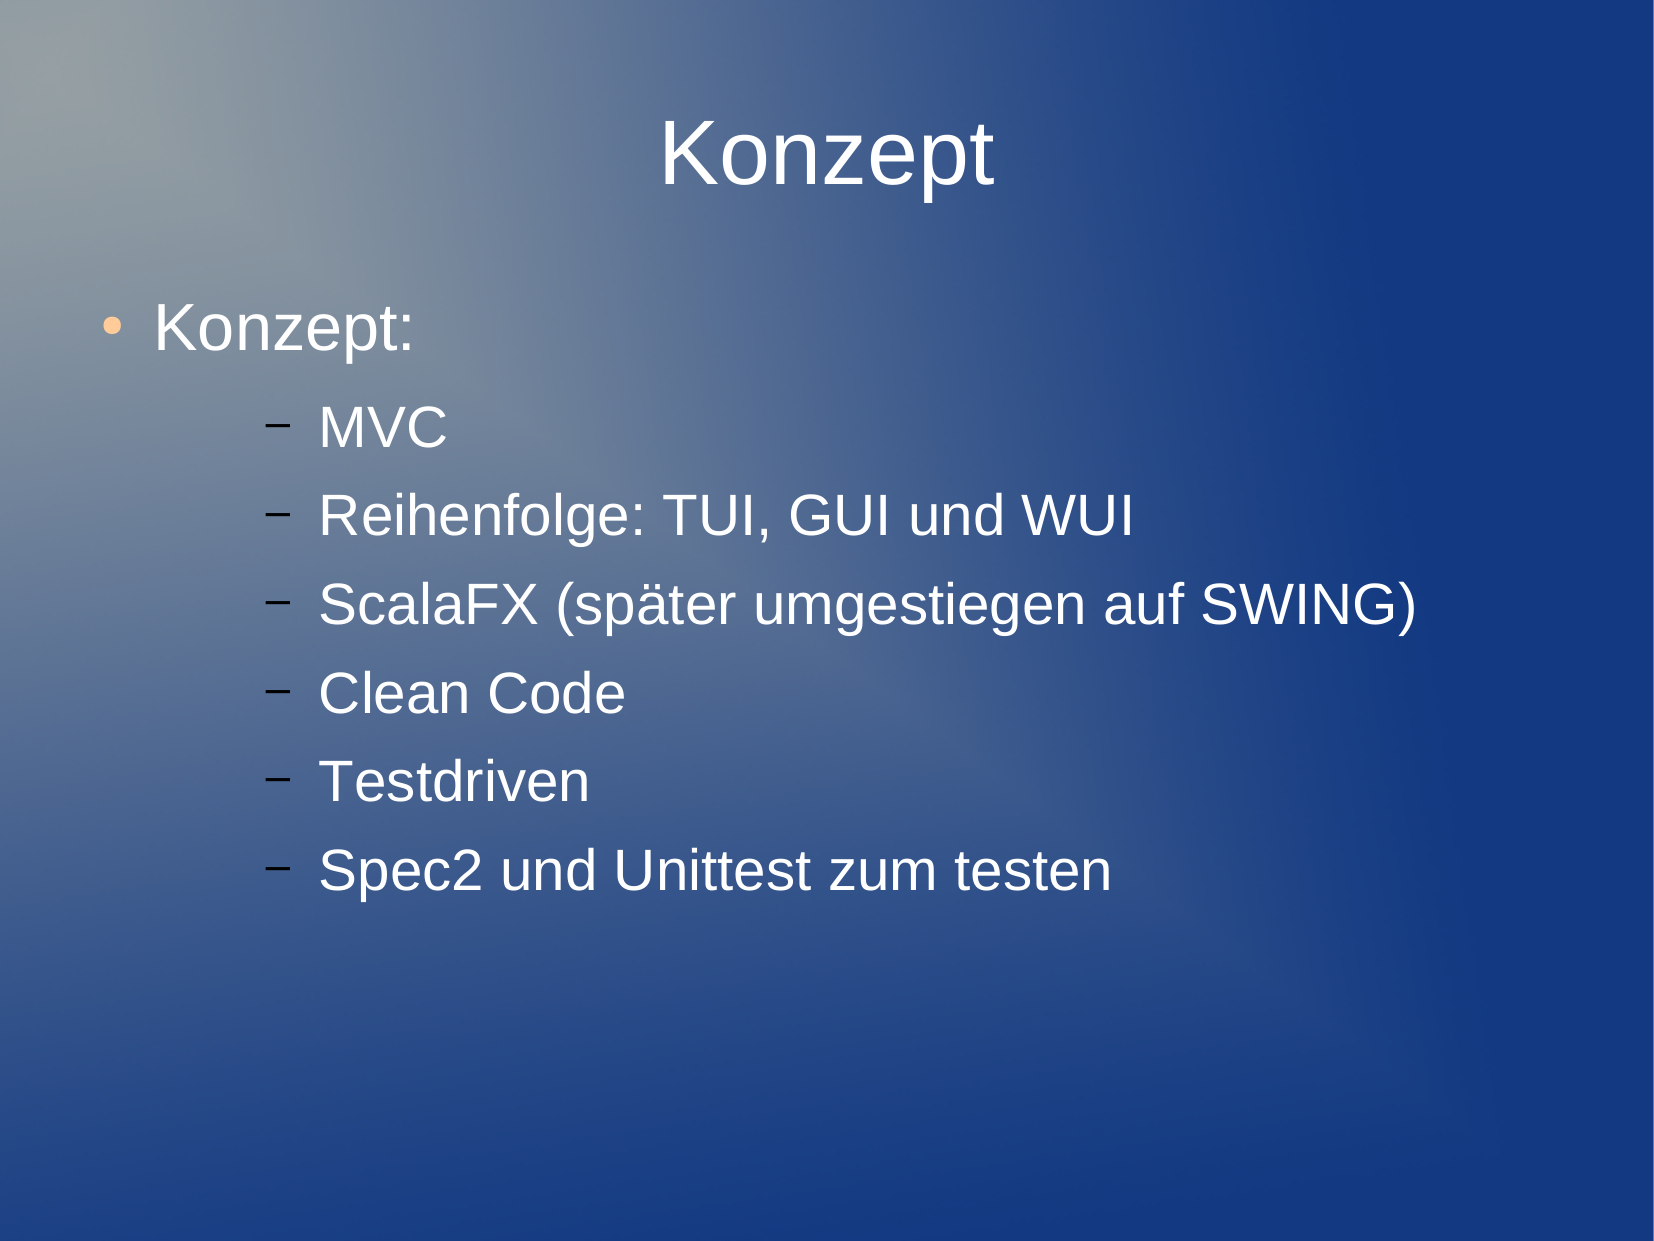

# Konzept
Konzept:
MVC
Reihenfolge: TUI, GUI und WUI
ScalaFX (später umgestiegen auf SWING)
Clean Code
Testdriven
Spec2 und Unittest zum testen